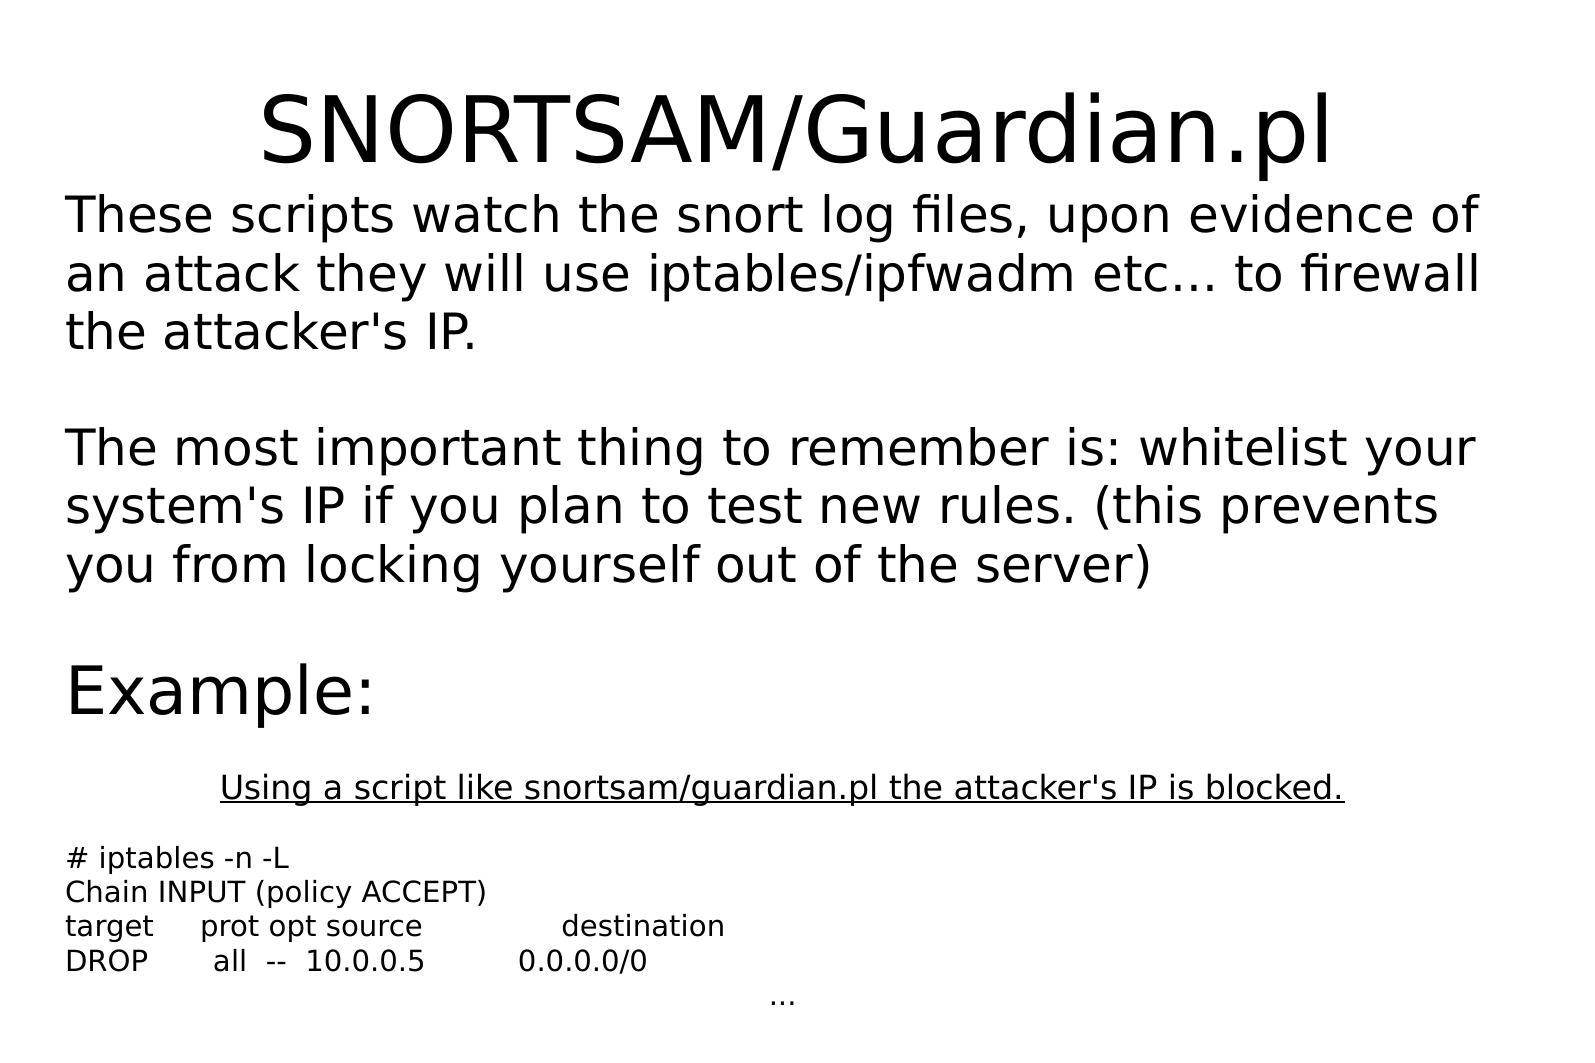

# SNORTSAM/Guardian.pl
These scripts watch the snort log files, upon evidence of an attack they will use iptables/ipfwadm etc... to firewall the attacker's IP.
The most important thing to remember is: whitelist your system's IP if you plan to test new rules. (this prevents you from locking yourself out of the server)
Example:
Using a script like snortsam/guardian.pl the attacker's IP is blocked.
# iptables -n -L
Chain INPUT (policy ACCEPT)
target prot opt source destination
DROP all -- 10.0.0.5 0.0.0.0/0
...